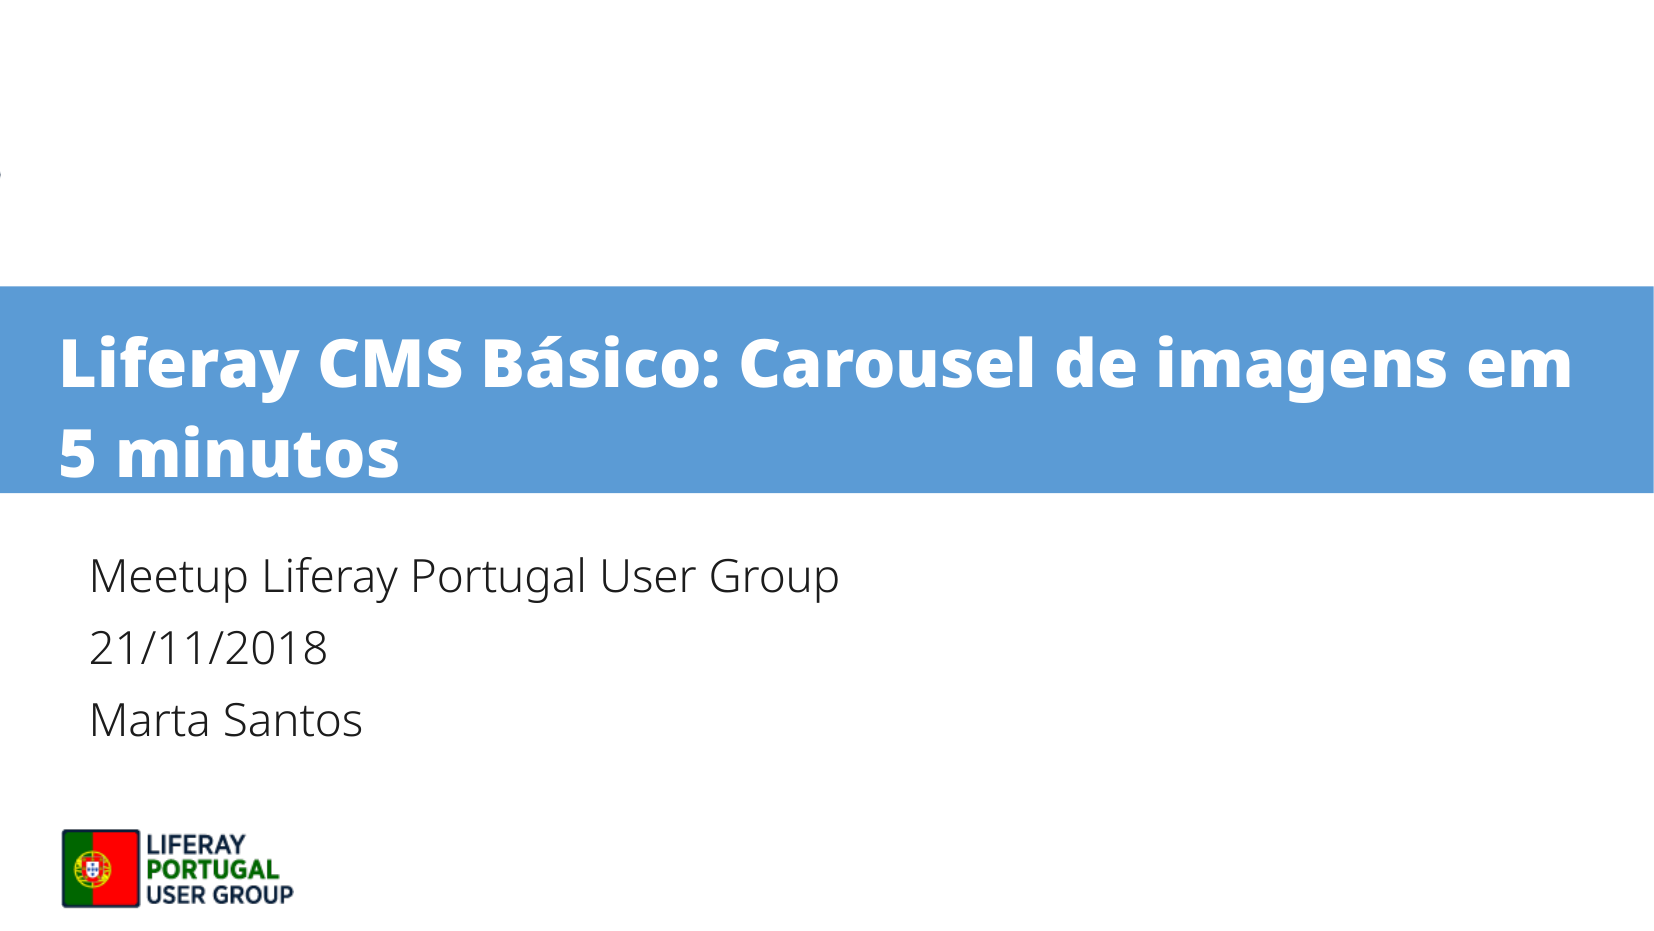

# Liferay CMS Básico: Carousel de imagens em 5 minutos
Meetup Liferay Portugal User Group
21/11/2018
Marta Santos